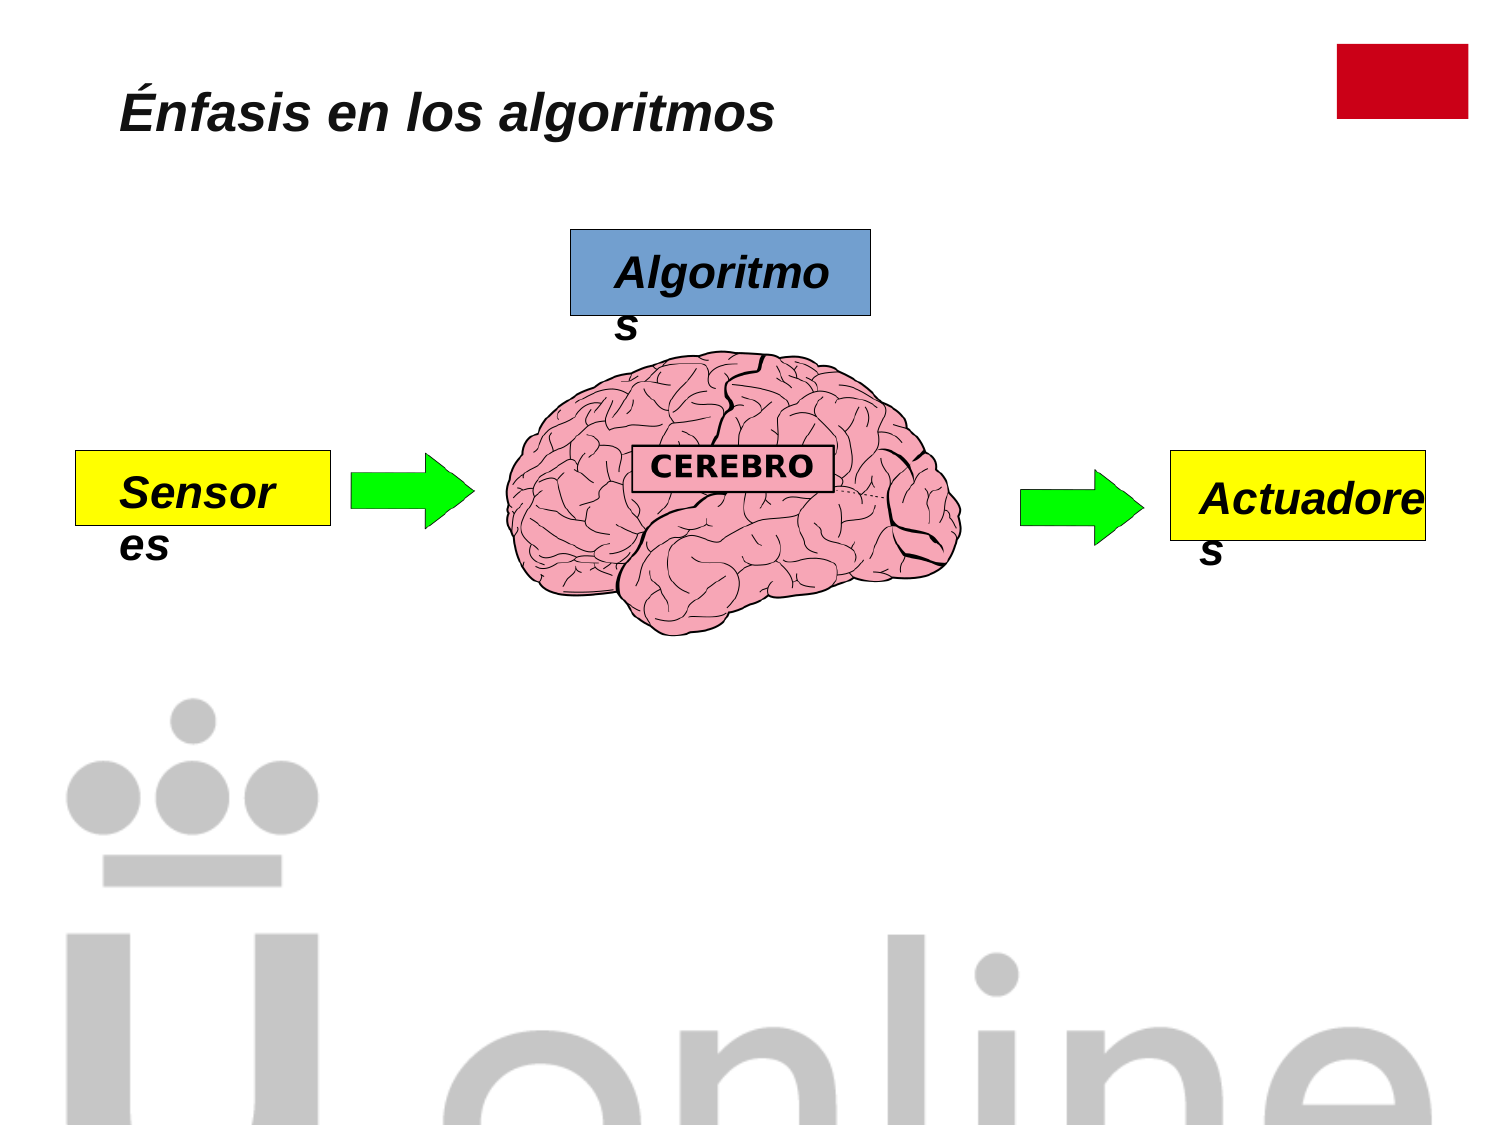

Énfasis en los algoritmos
Algoritmos
Sensores
Actuadores